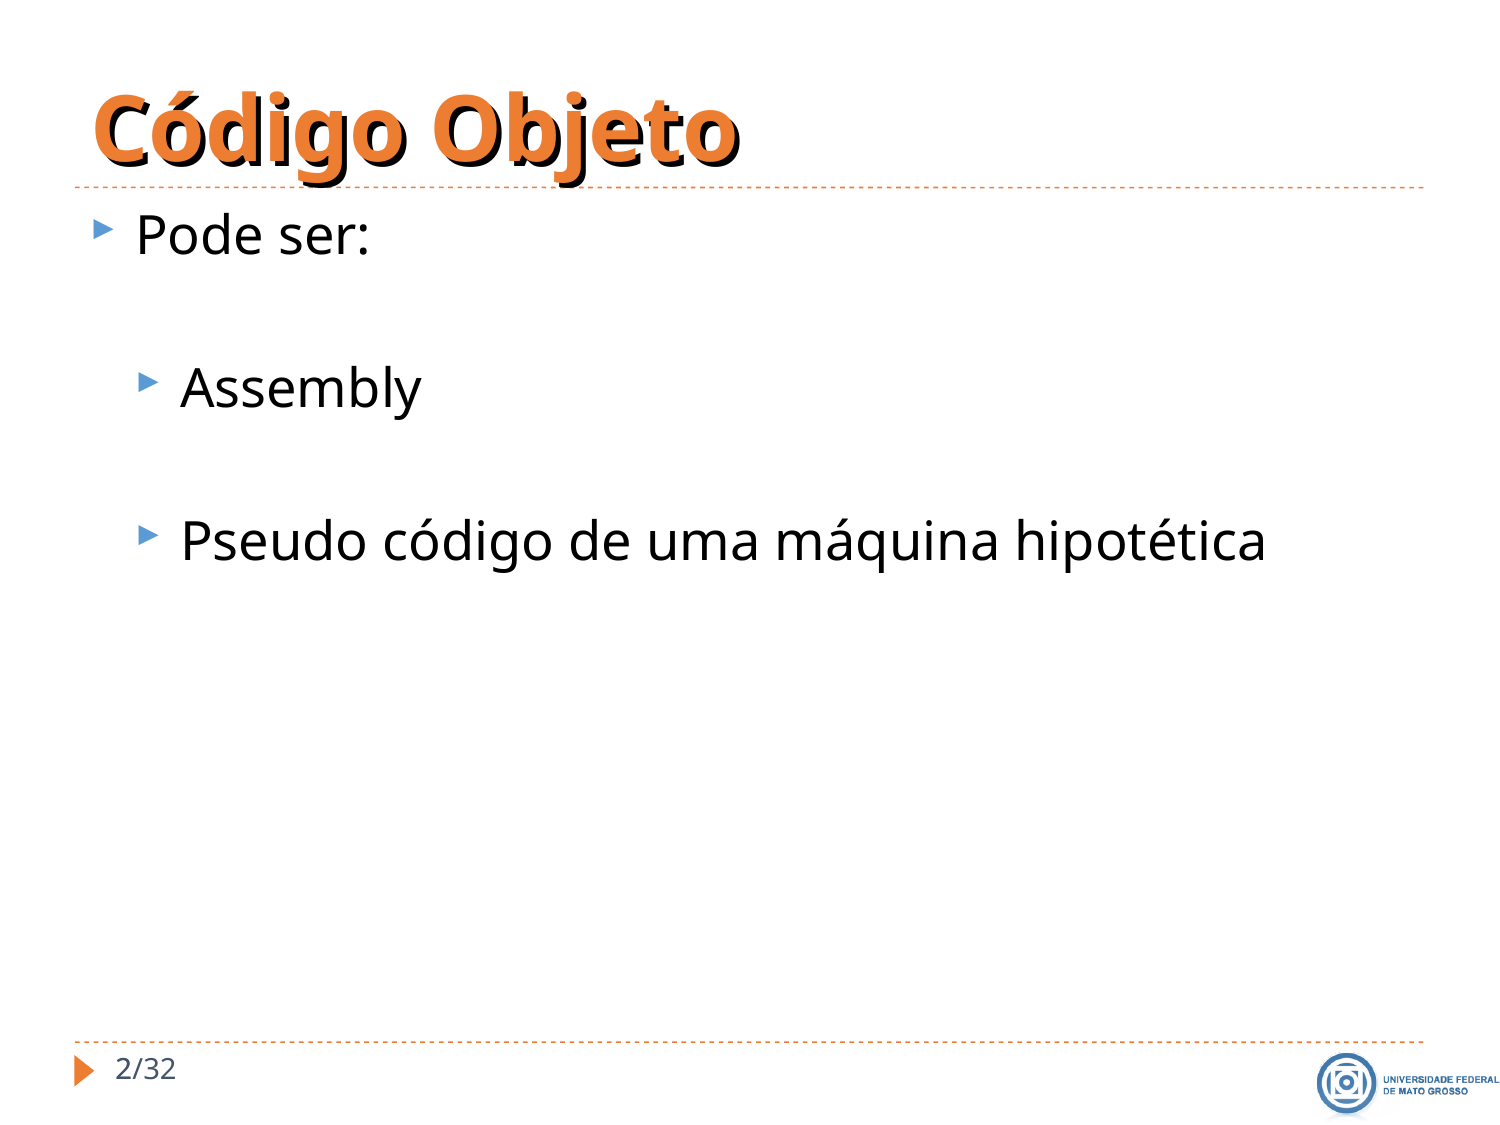

# Código Objeto
Pode ser:
Assembly
Pseudo código de uma máquina hipotética
2